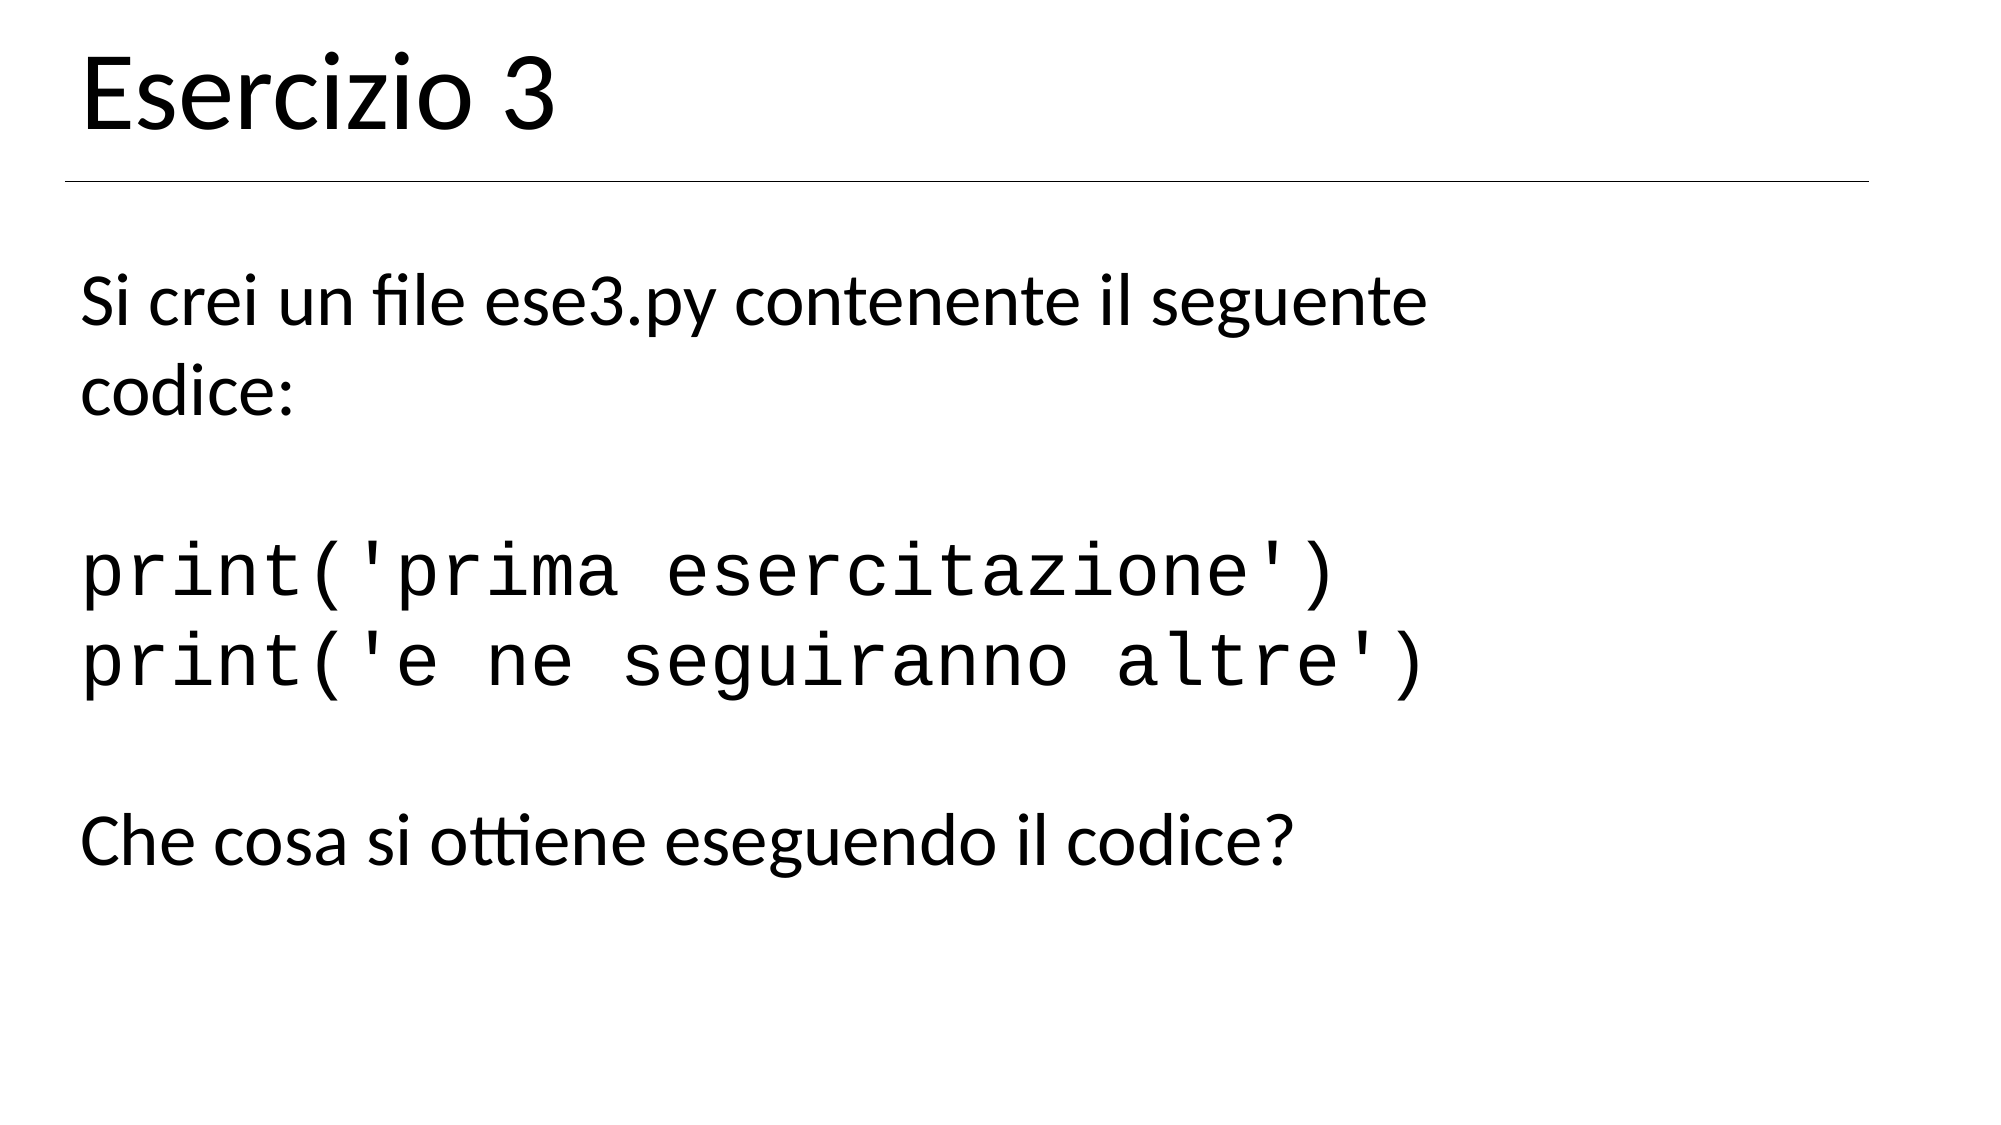

Esercizio 3
Si crei un file ese3.py contenente il seguente codice:
print('prima esercitazione')
print('e ne seguiranno altre')
Che cosa si ottiene eseguendo il codice?